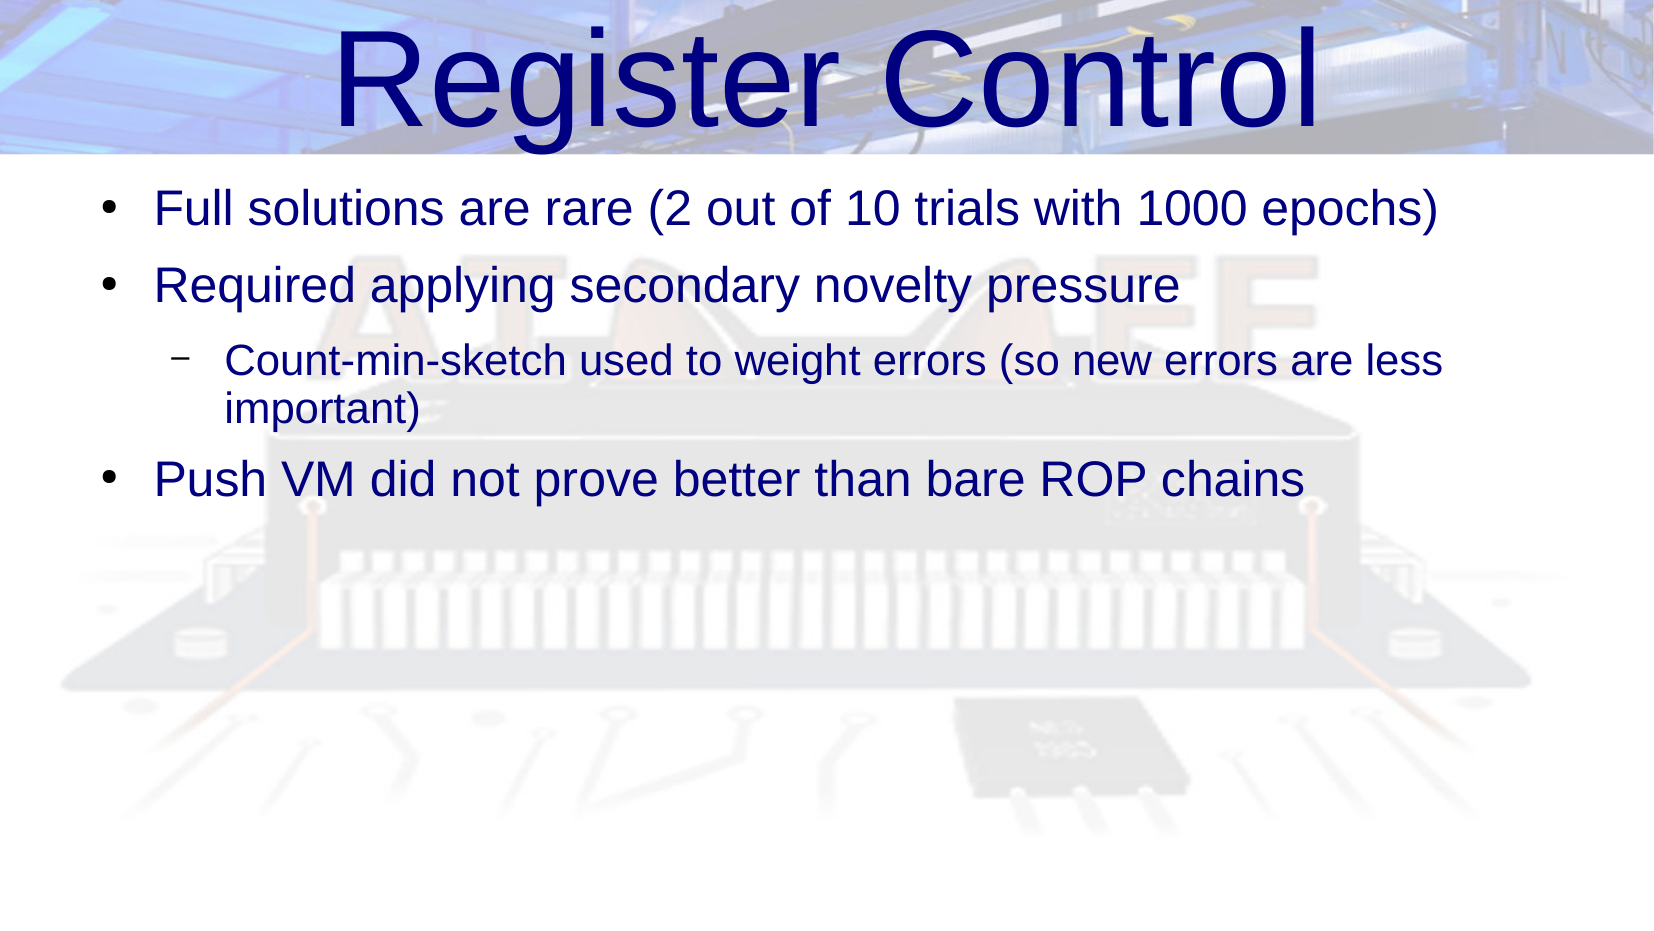

# Register Control
Full solutions are rare (2 out of 10 trials with 1000 epochs)
Required applying secondary novelty pressure
Count-min-sketch used to weight errors (so new errors are less important)
Push VM did not prove better than bare ROP chains